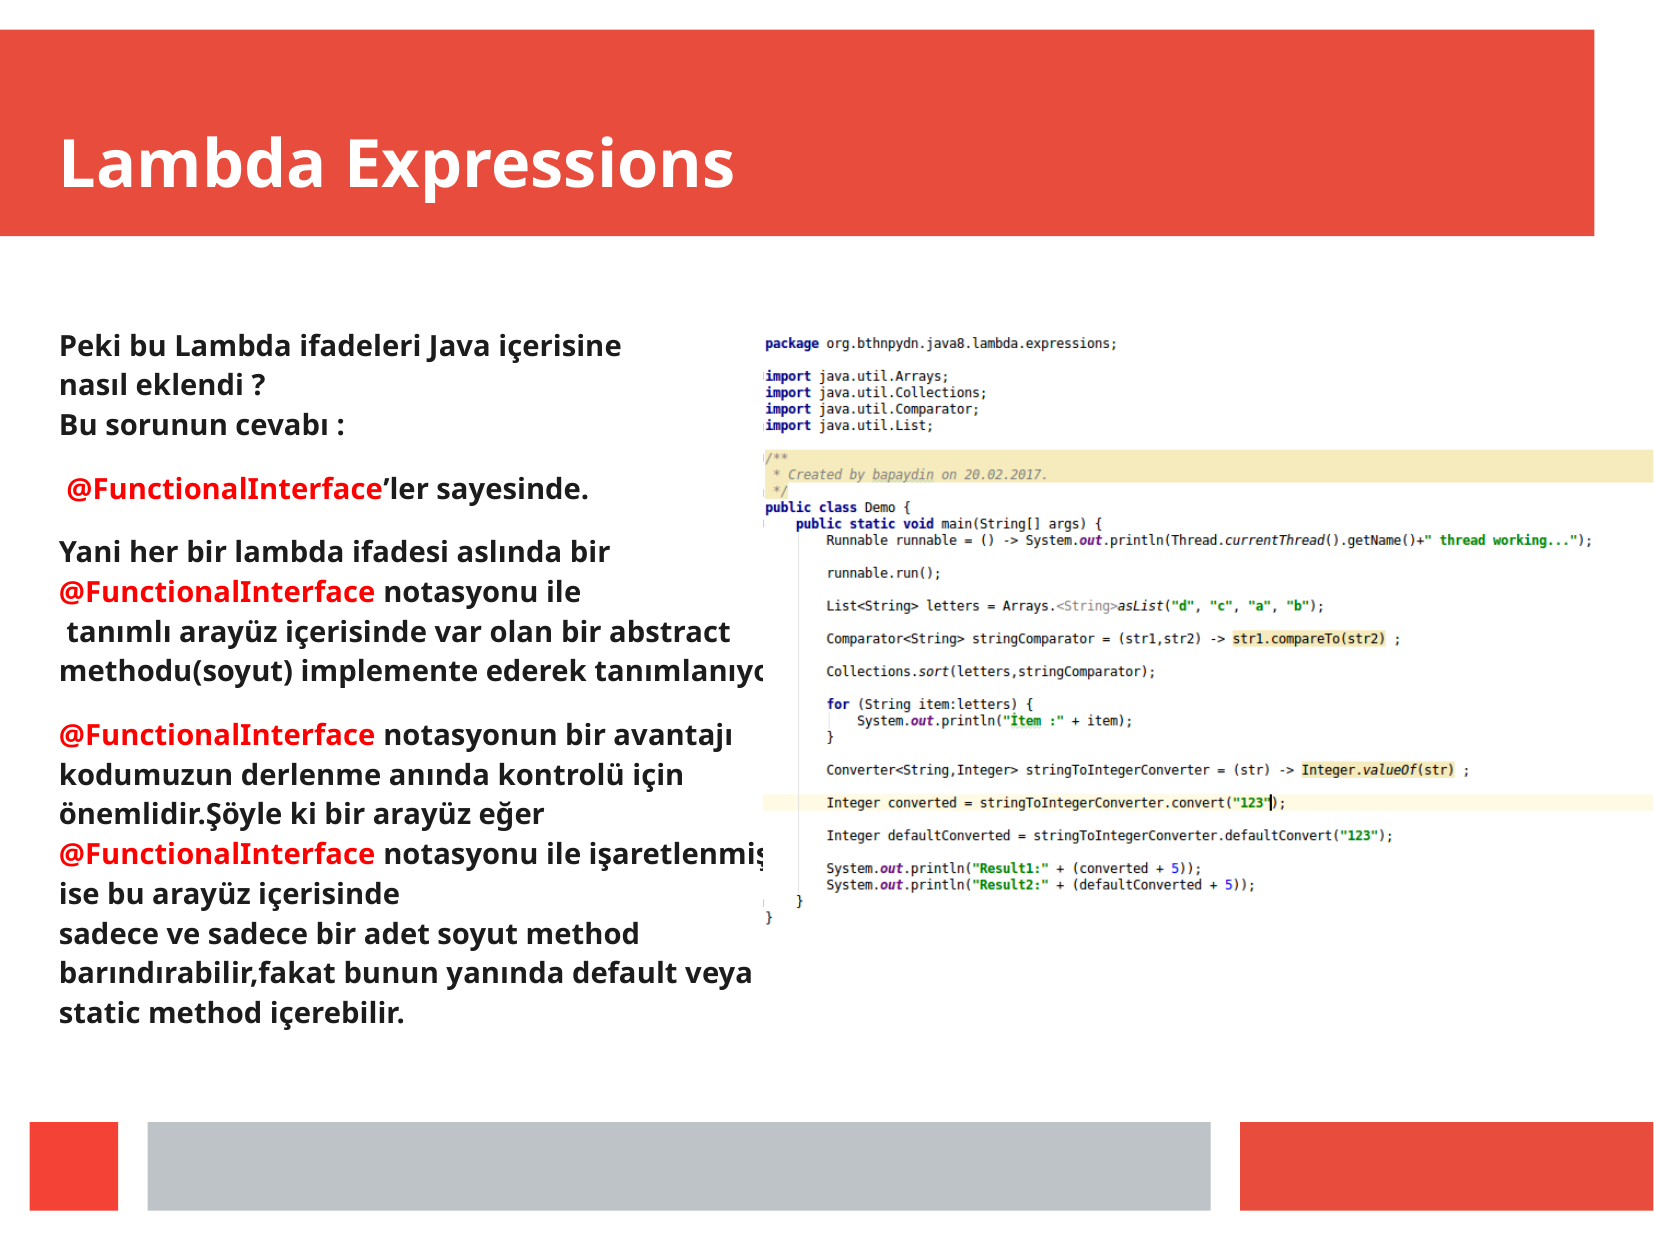

# Lambda Expressions
Peki bu Lambda ifadeleri Java içerisine
nasıl eklendi ?
Bu sorunun cevabı :
 @FunctionalInterface’ler sayesinde.
Yani her bir lambda ifadesi aslında bir @FunctionalInterface notasyonu ile
 tanımlı arayüz içerisinde var olan bir abstract methodu(soyut) implemente ederek tanımlanıyor.
@FunctionalInterface notasyonun bir avantajı kodumuzun derlenme anında kontrolü için önemlidir.Şöyle ki bir arayüz eğer @FunctionalInterface notasyonu ile işaretlenmiş ise bu arayüz içerisinde
sadece ve sadece bir adet soyut method barındırabilir,fakat bunun yanında default veya static method içerebilir.